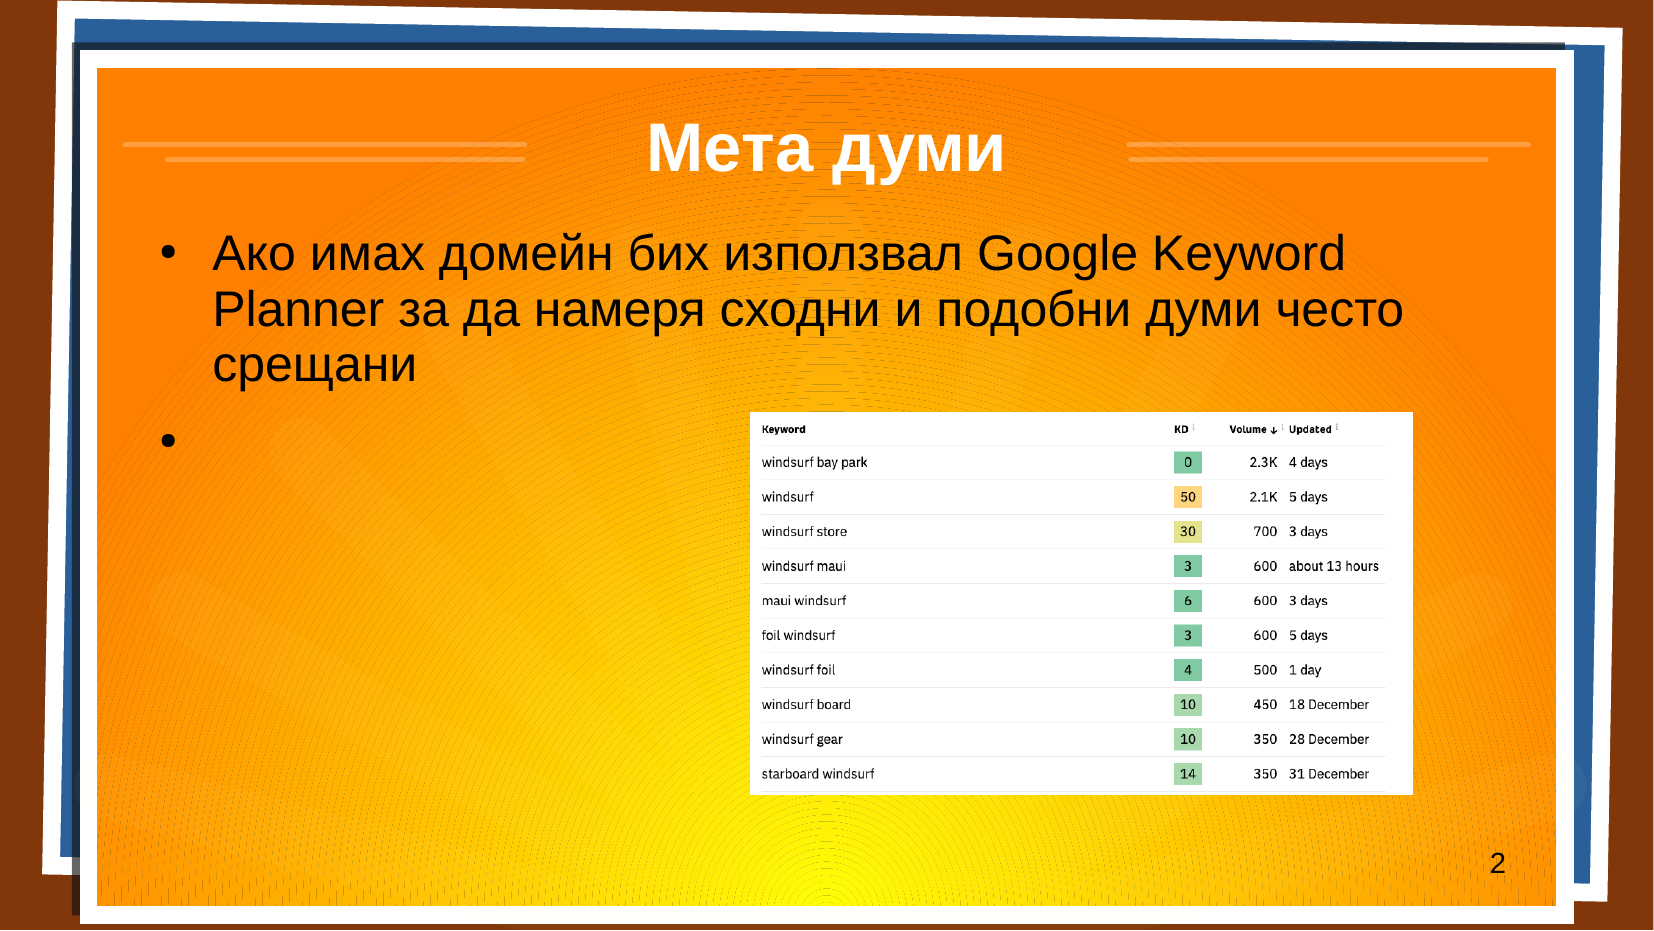

# Meта думи
Ако имах домейн бих използвал Google Keyword Planner за да намеря сходни и подобни думи често срещани
2